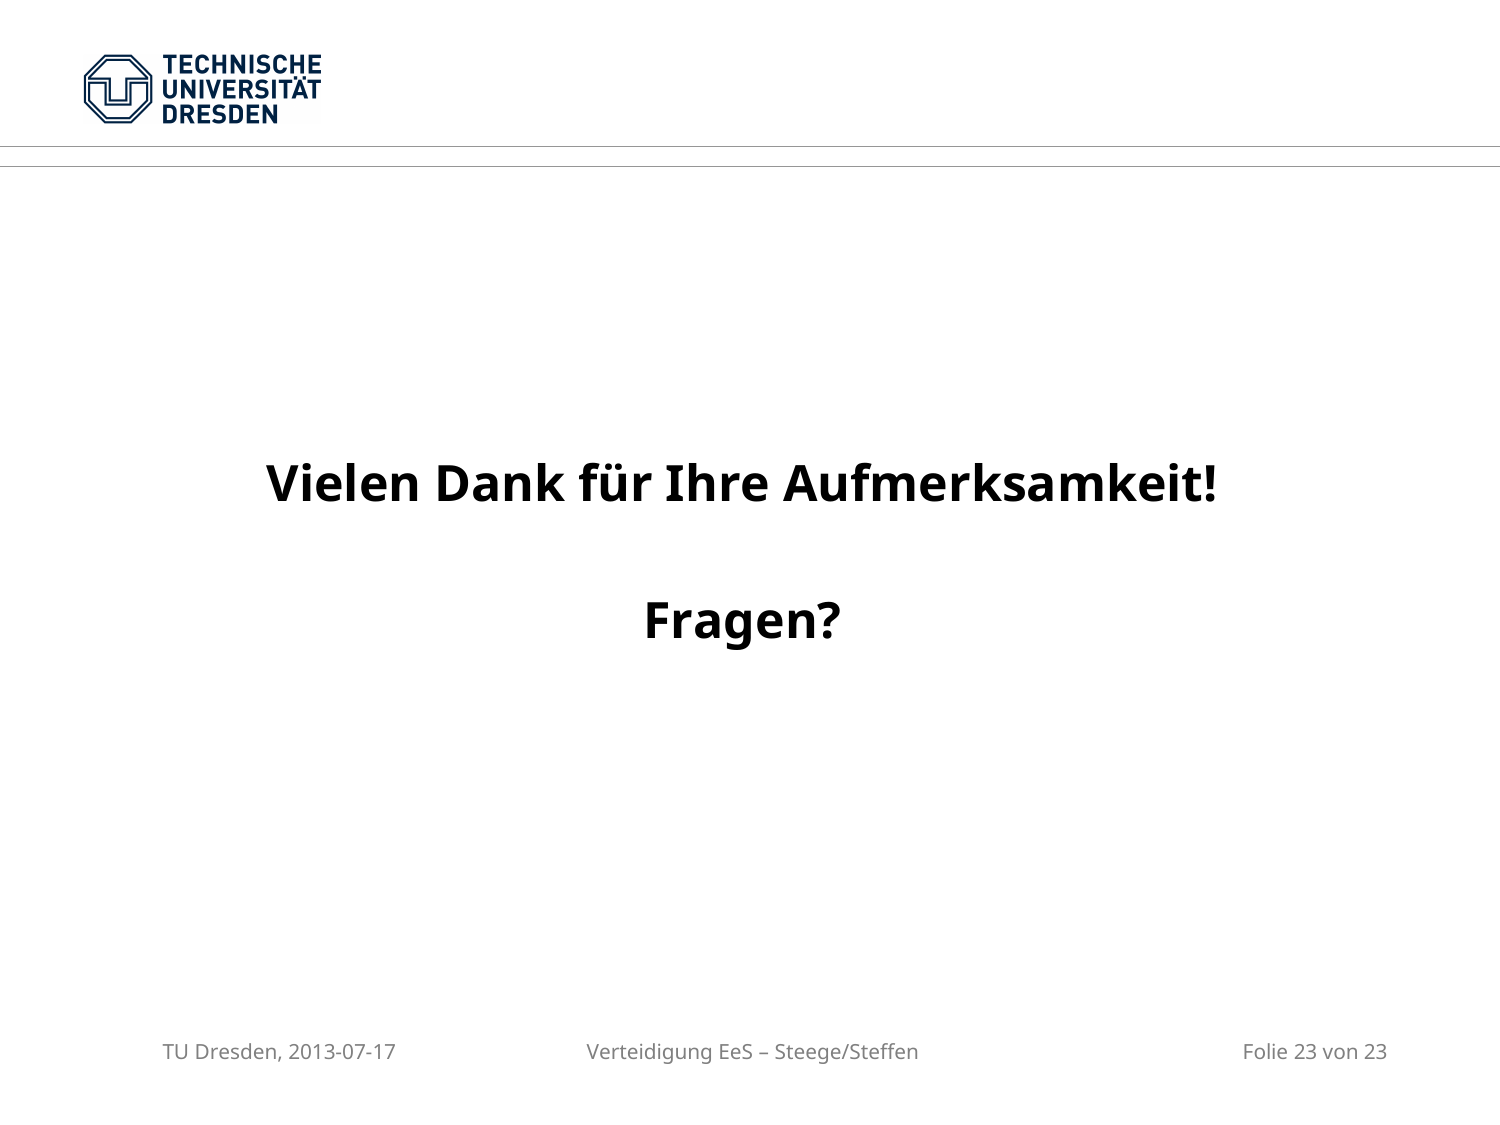

# Vielen Dank für Ihre Aufmerksamkeit! Fragen?
23